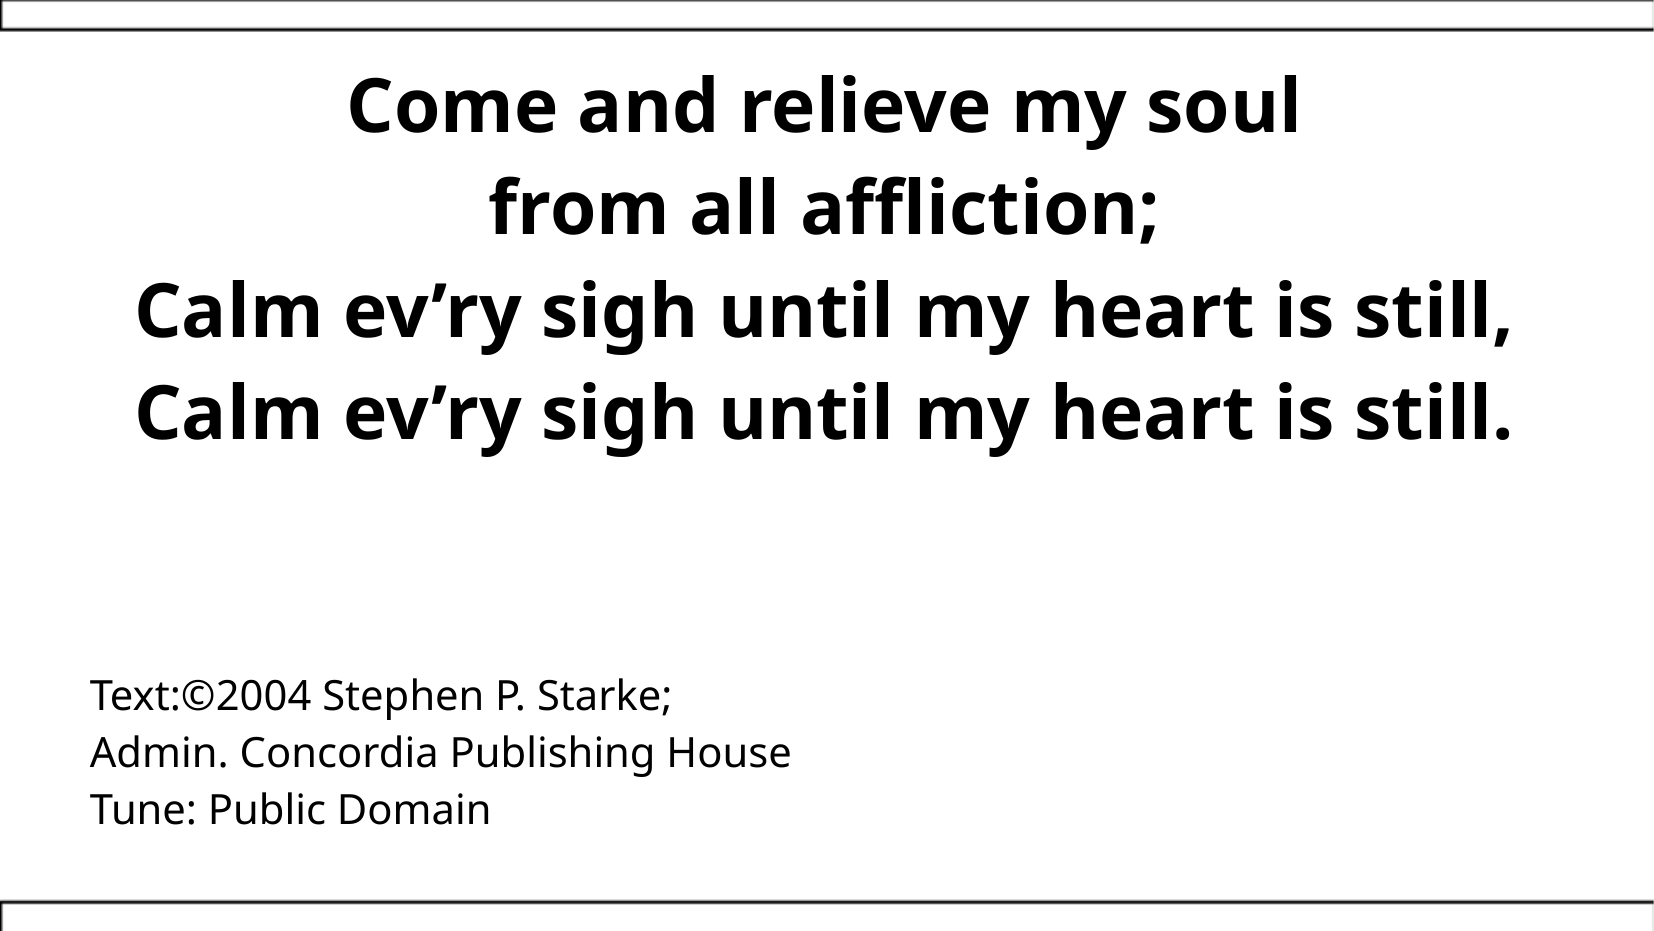

Come and relieve my soul
from all affliction;
Calm ev’ry sigh until my heart is still,
Calm ev’ry sigh until my heart is still.
Text:©2004 Stephen P. Starke;
Admin. Concordia Publishing House
Tune: Public Domain